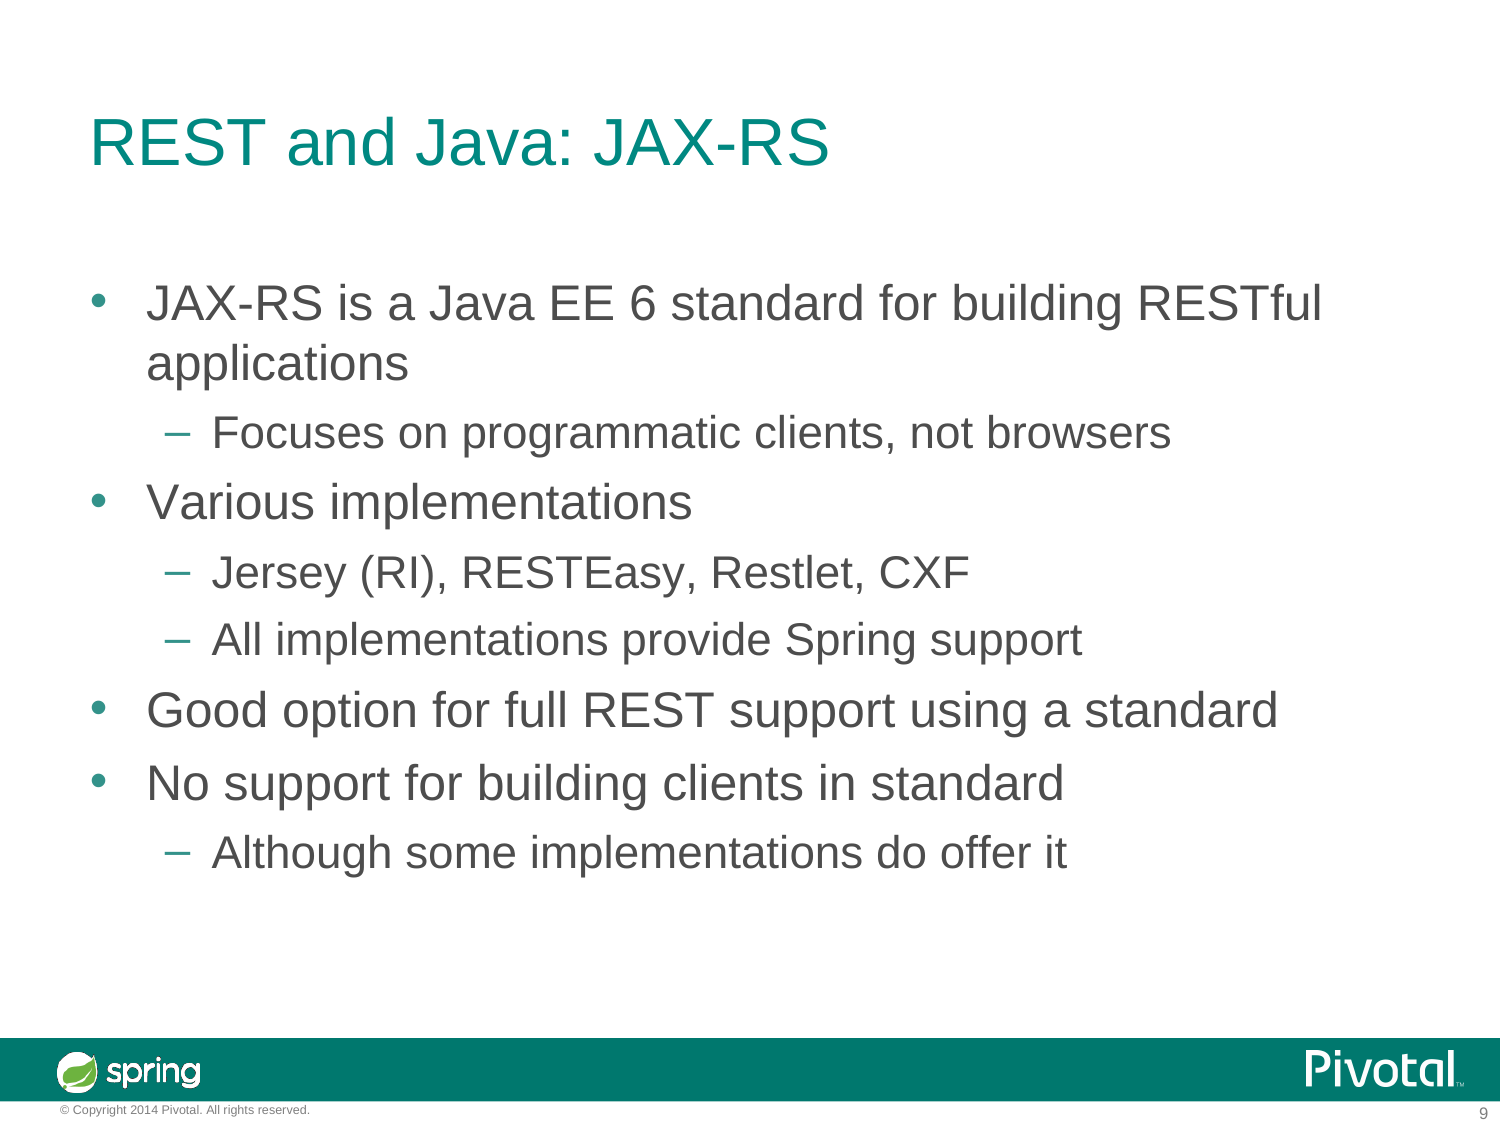

# REST and Java: JAX-RS
JAX-RS is a Java EE 6 standard for building RESTful applications
Focuses on programmatic clients, not browsers
Various implementations
Jersey (RI), RESTEasy, Restlet, CXF
All implementations provide Spring support
Good option for full REST support using a standard
No support for building clients in standard
Although some implementations do offer it